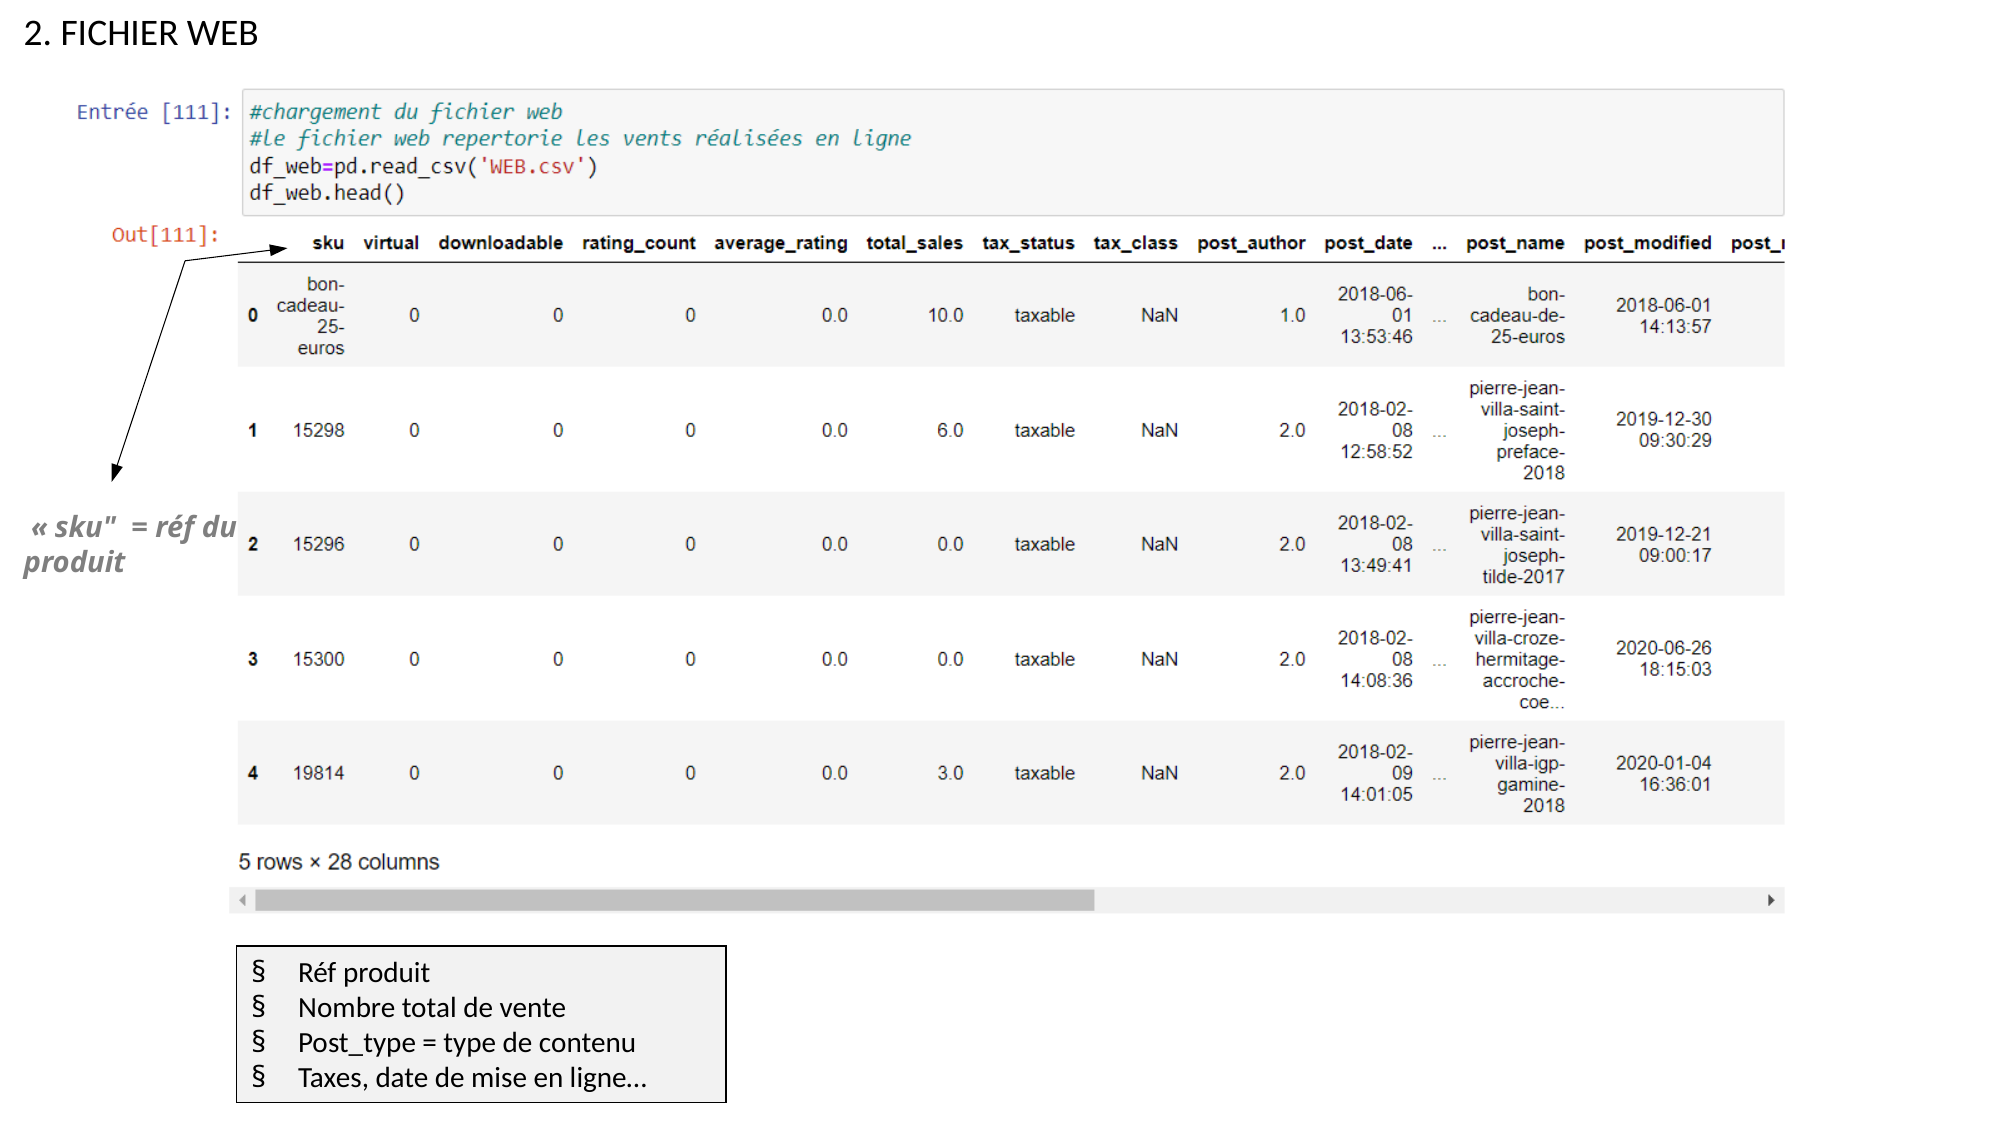

2. FICHIER WEB
 « sku" = réf du produit
Réf produit
Nombre total de vente
Post_type = type de contenu
Taxes, date de mise en ligne…